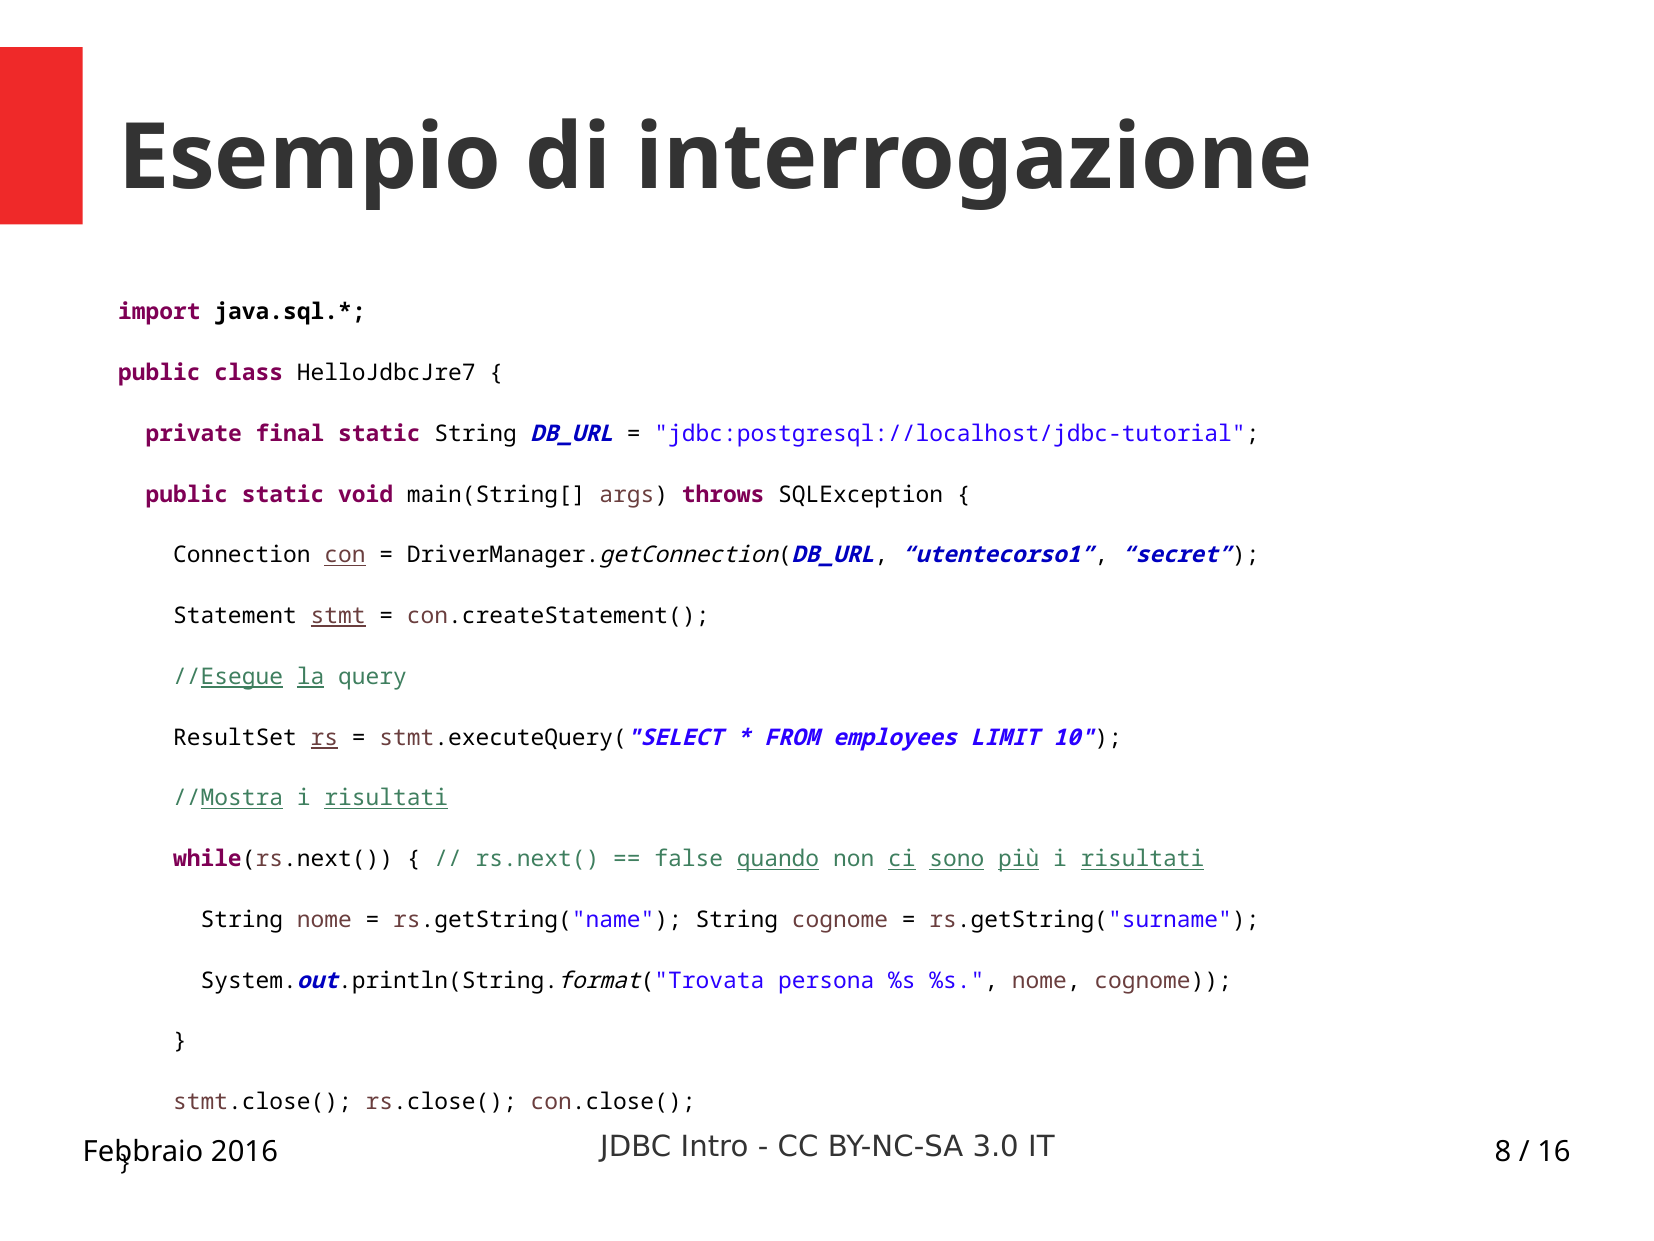

# Esempio di interrogazione
import java.sql.*;
public class HelloJdbcJre7 {
 private final static String DB_URL = "jdbc:postgresql://localhost/jdbc-tutorial";
 public static void main(String[] args) throws SQLException {
 Connection con = DriverManager.getConnection(DB_URL, “utentecorso1”, “secret”);
 Statement stmt = con.createStatement();
 //Esegue la query
 ResultSet rs = stmt.executeQuery("SELECT * FROM employees LIMIT 10");
 //Mostra i risultati
 while(rs.next()) { // rs.next() == false quando non ci sono più i risultati
 String nome = rs.getString("name"); String cognome = rs.getString("surname");
 System.out.println(String.format("Trovata persona %s %s.", nome, cognome));
 }
 stmt.close(); rs.close(); con.close();
}
8